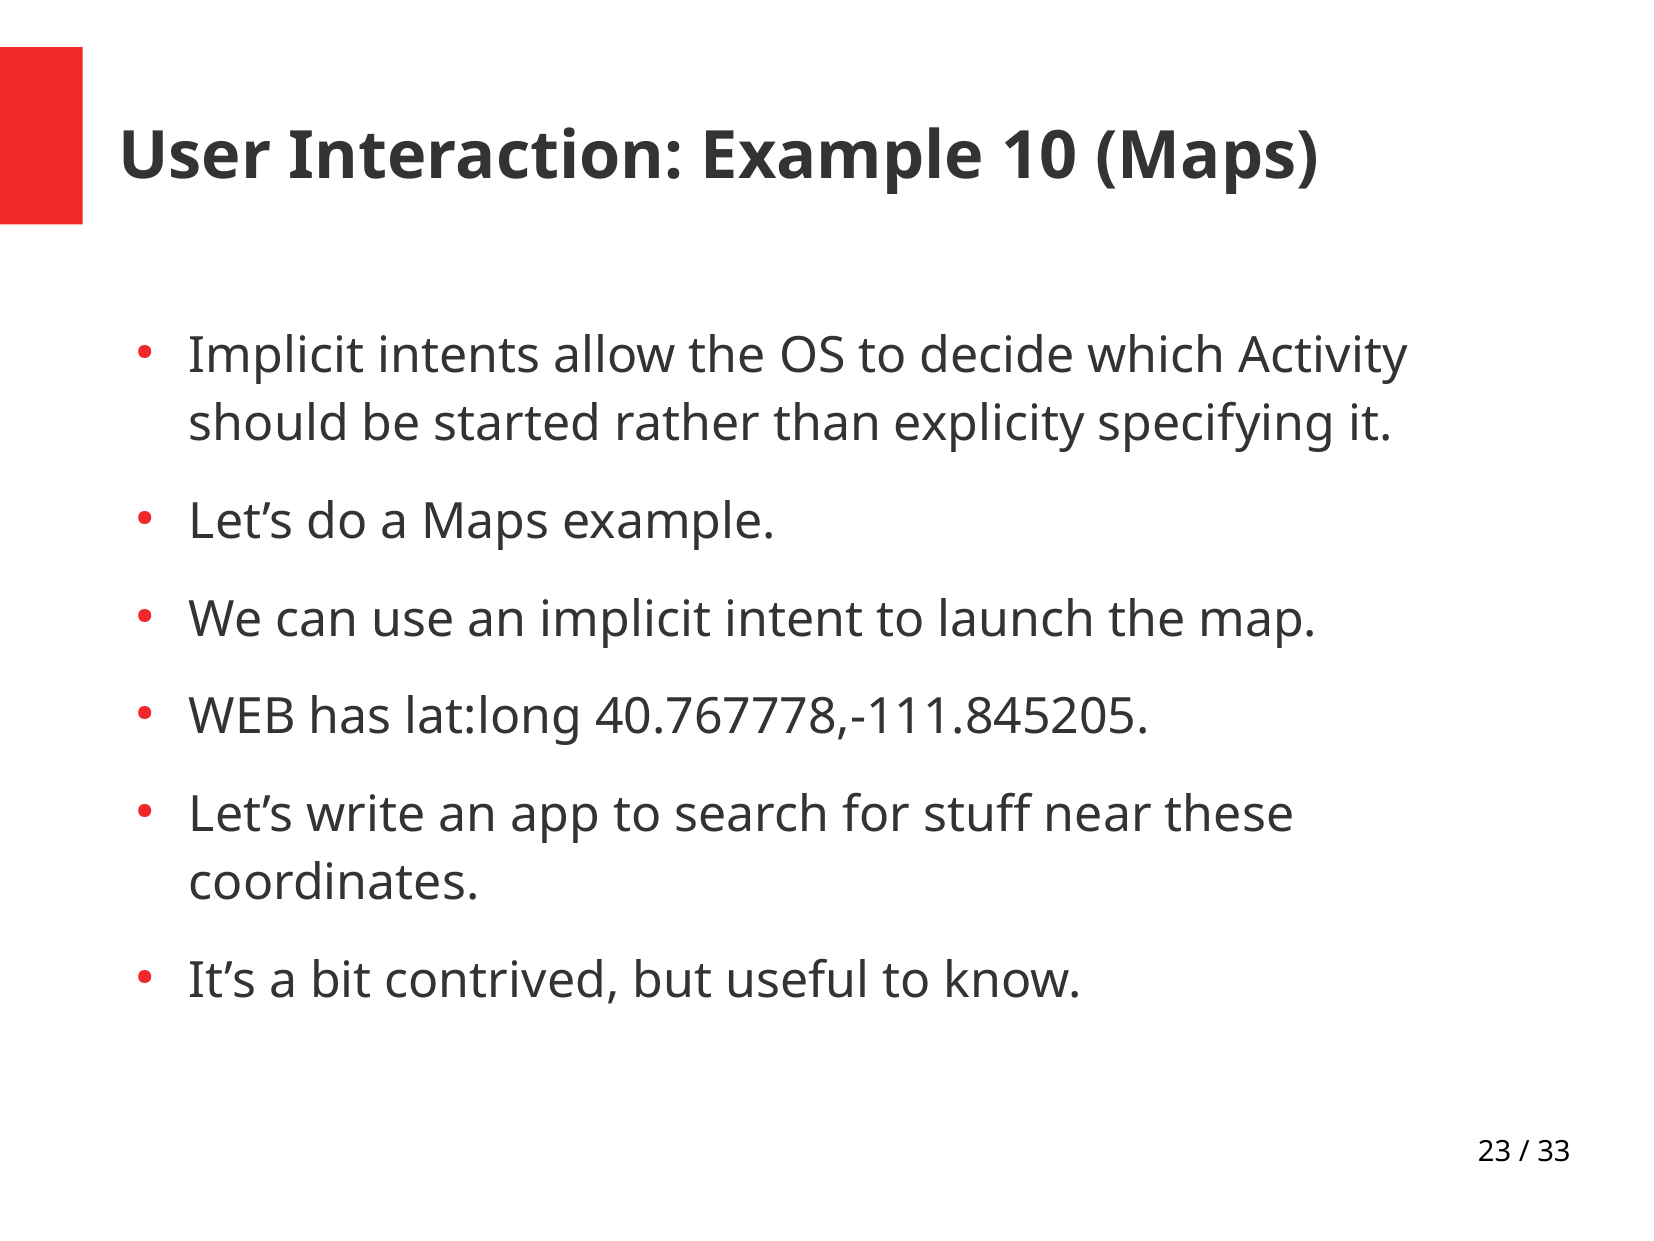

# User Interaction: Example 10 (Maps)
Implicit intents allow the OS to decide which Activity should be started rather than explicity specifying it.
Let’s do a Maps example.
We can use an implicit intent to launch the map.
WEB has lat:long 40.767778,-111.845205.
Let’s write an app to search for stuff near these coordinates.
It’s a bit contrived, but useful to know.
23